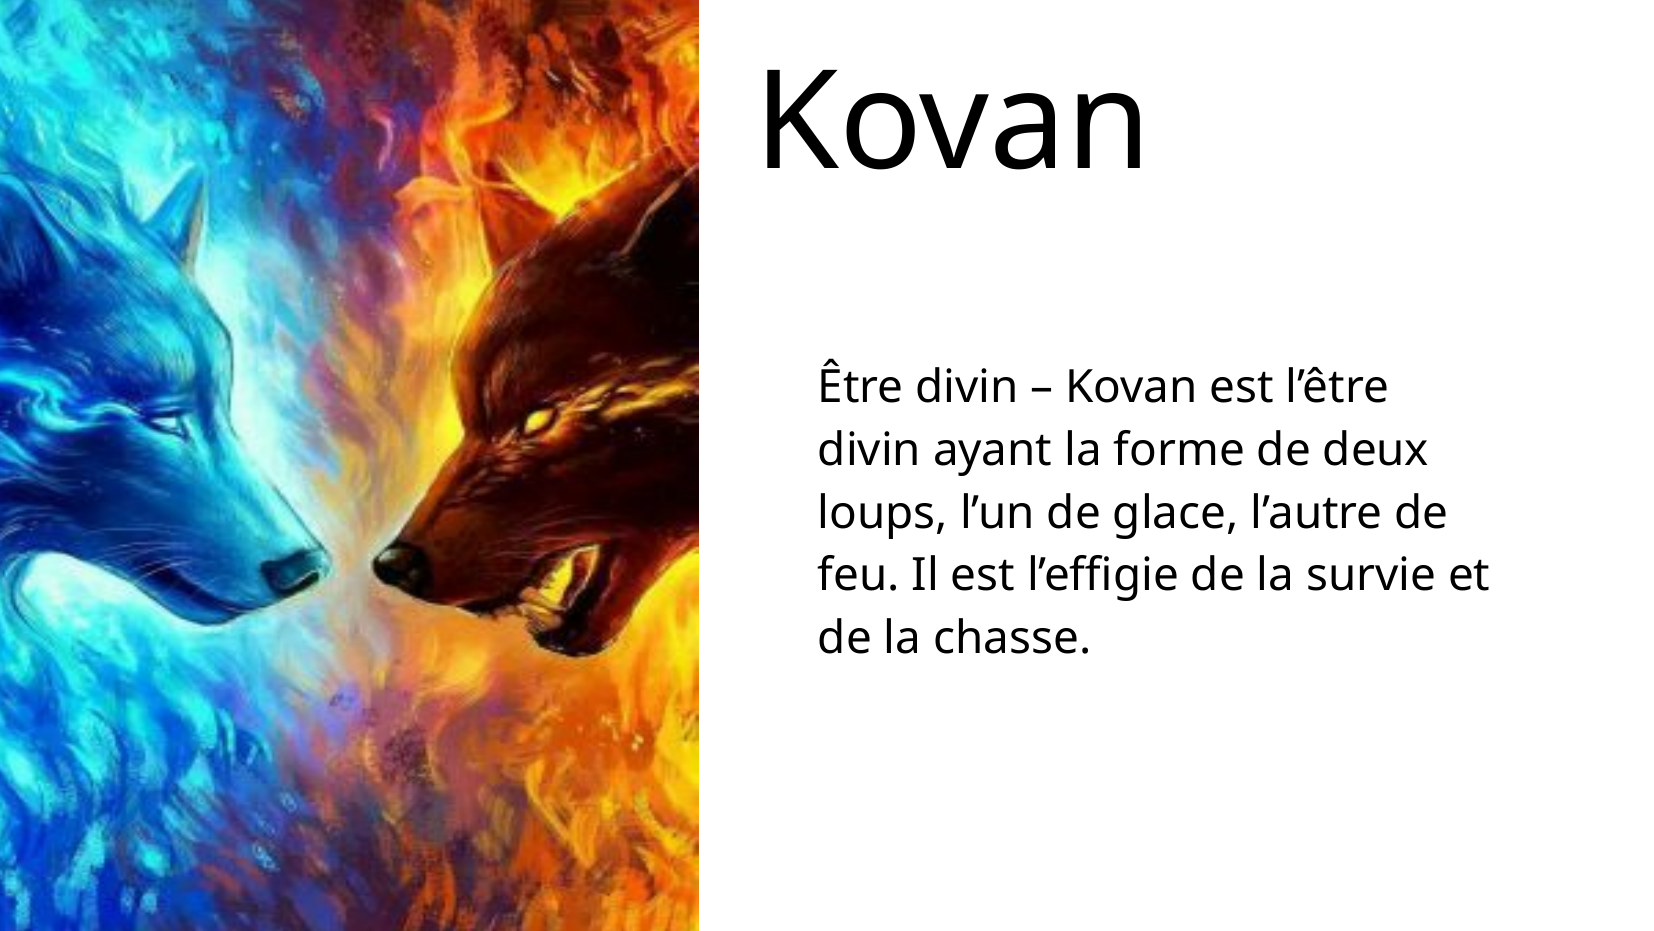

# Kovan
Être divin – Kovan est l’être divin ayant la forme de deux loups, l’un de glace, l’autre de feu. Il est l’effigie de la survie et de la chasse.